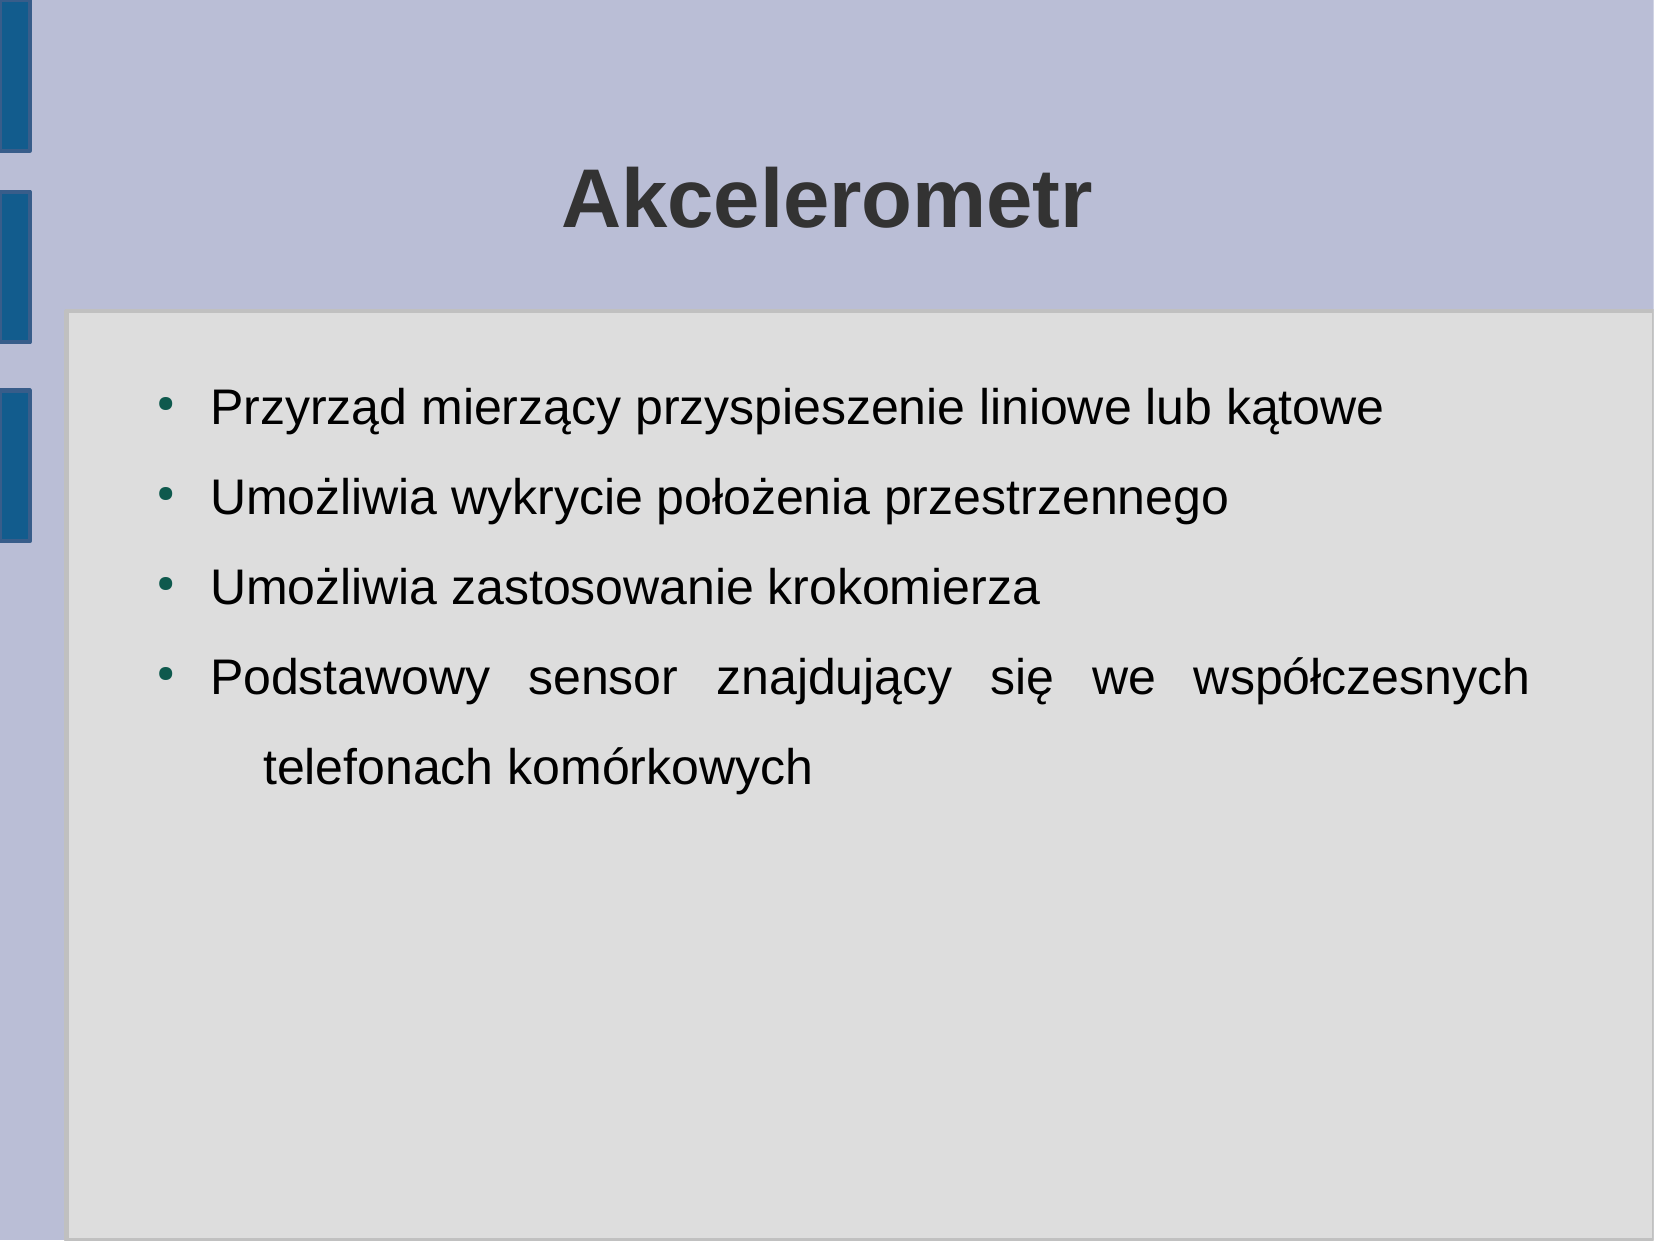

# Akcelerometr
Przyrząd mierzący przyspieszenie liniowe lub kątowe
Umożliwia wykrycie położenia przestrzennego
Umożliwia zastosowanie krokomierza
Podstawowy sensor znajdujący się we współczesnych telefonach komórkowych